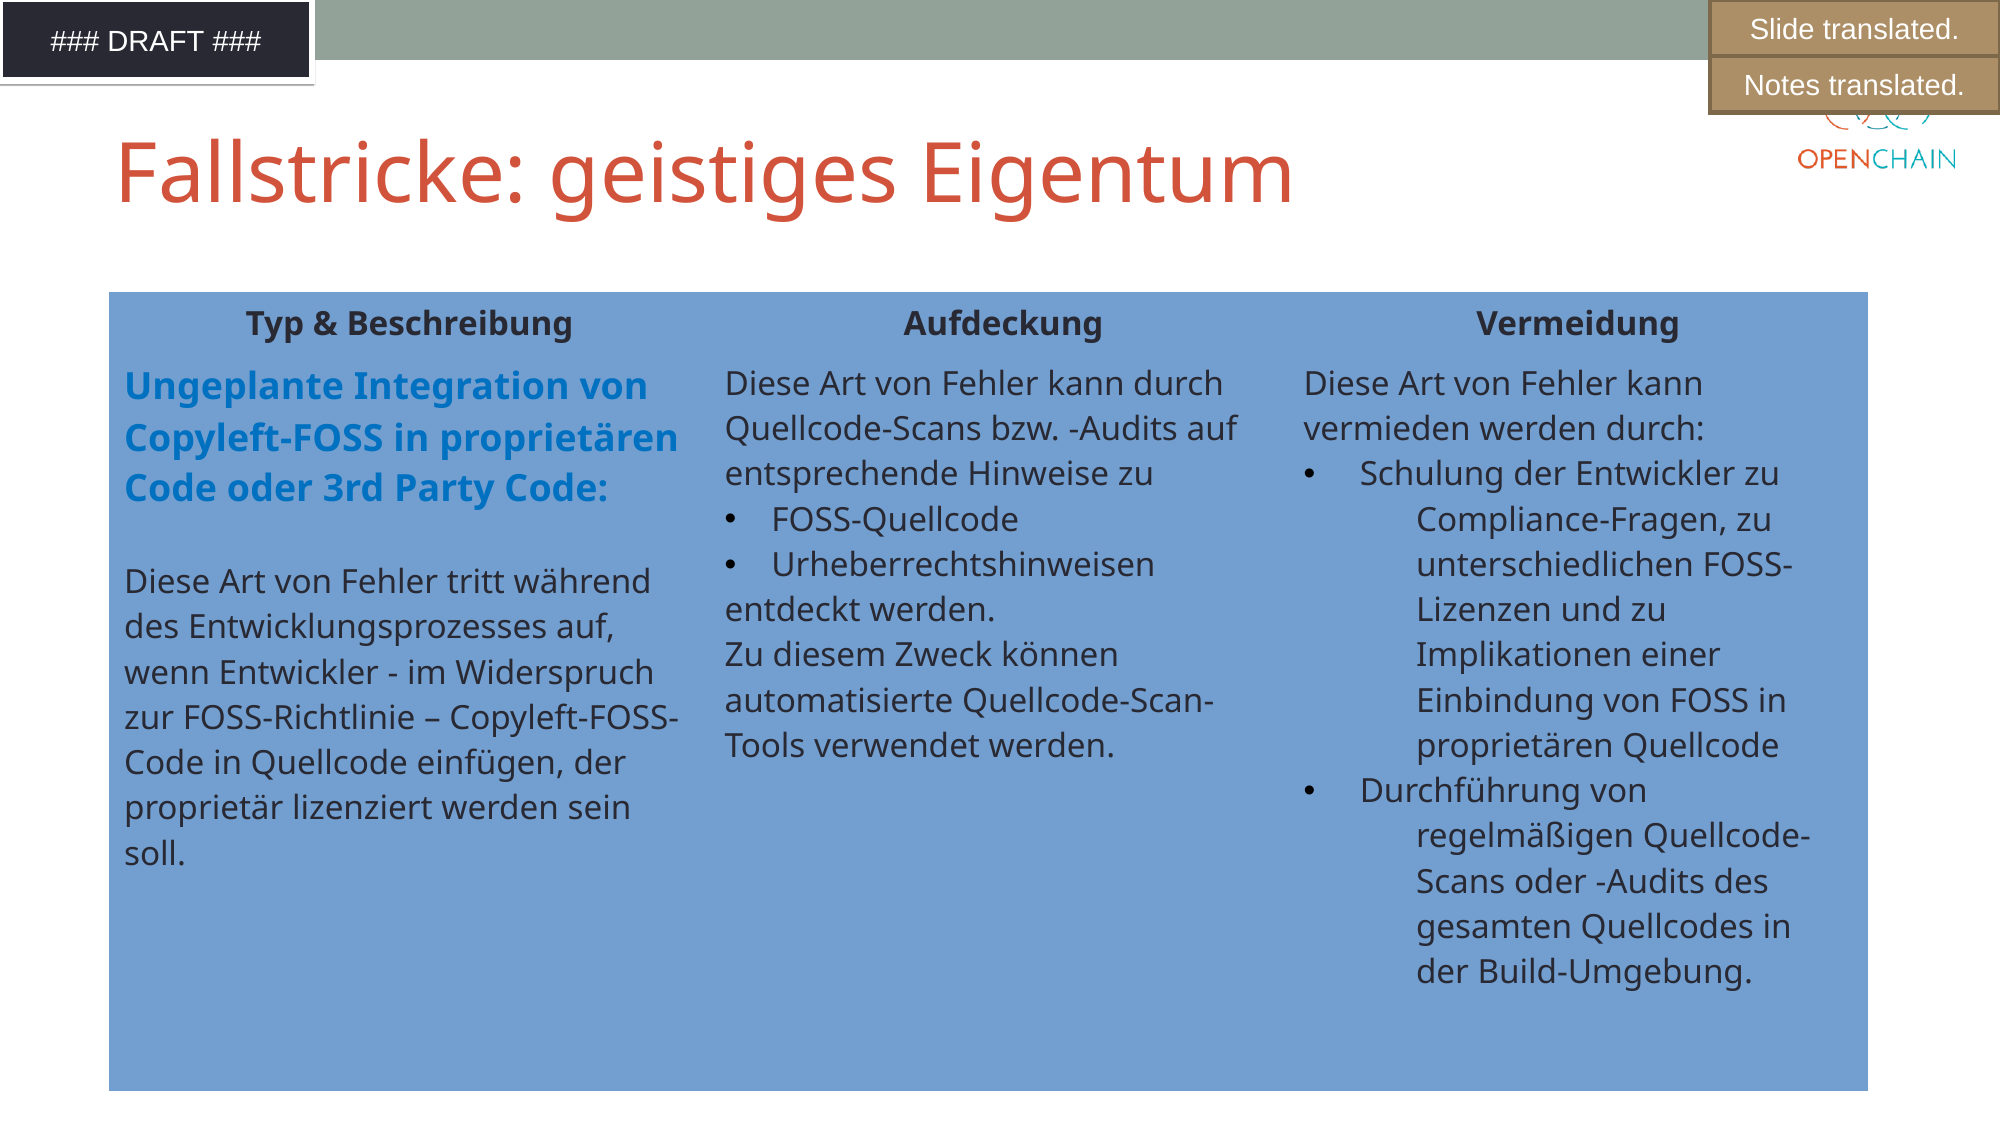

GFX translated.
GFX translated.
GFX translated.
Slide translated.
Notes translated.
# Fallstricke: geistiges Eigentum
| Typ & Beschreibung | Aufdeckung | Vermeidung |
| --- | --- | --- |
| Ungeplante Integration von Copyleft-FOSS in proprietären Code oder 3rd Party Code: Diese Art von Fehler tritt während des Entwicklungsprozesses auf, wenn Entwickler - im Widerspruch zur FOSS-Richtlinie – Copyleft-FOSS-Code in Quellcode einfügen, der proprietär lizenziert werden sein soll. | Diese Art von Fehler kann durch Quellcode-Scans bzw. -Audits auf entsprechende Hinweise zu FOSS-Quellcode Urheberrechtshinweisen entdeckt werden. Zu diesem Zweck können automatisierte Quellcode-Scan-Tools verwendet werden. | Diese Art von Fehler kann vermieden werden durch: Schulung der Entwickler zu Compliance-Fragen, zu unterschiedlichen FOSS-Lizenzen und zu Implikationen einer Einbindung von FOSS in proprietären Quellcode Durchführung von regelmäßigen Quellcode-Scans oder -Audits des gesamten Quellcodes in der Build-Umgebung. |